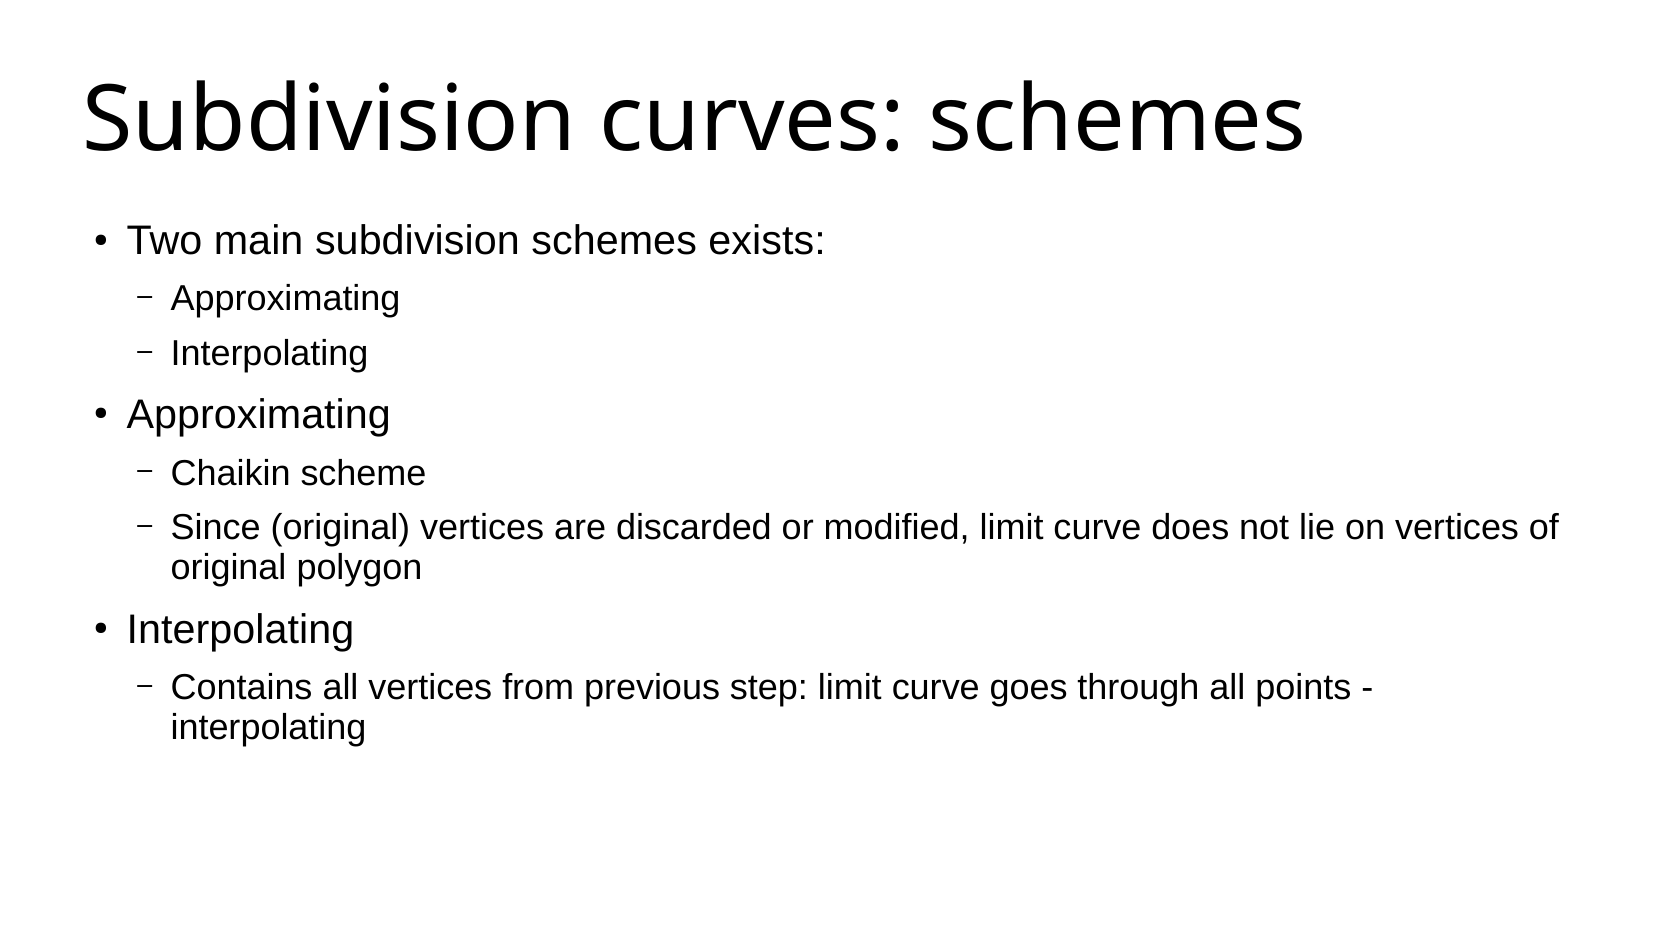

# Subdivision curves: schemes
Two main subdivision schemes exists:
Approximating
Interpolating
Approximating
Chaikin scheme
Since (original) vertices are discarded or modified, limit curve does not lie on vertices of original polygon
Interpolating
Contains all vertices from previous step: limit curve goes through all points - interpolating